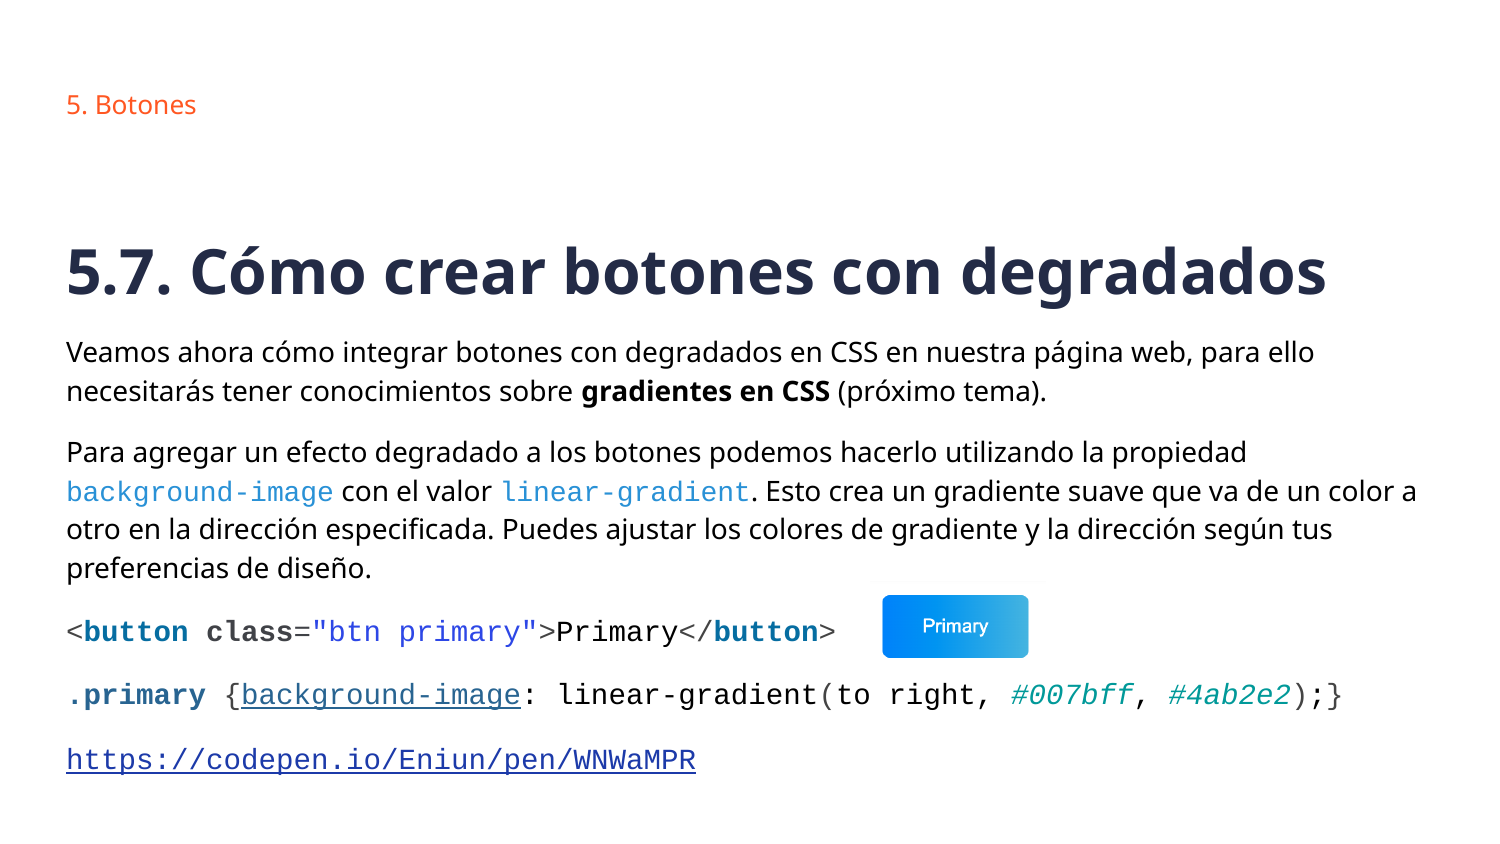

# 5. Botones
5.7. Cómo crear botones con degradados
Veamos ahora cómo integrar botones con degradados en CSS en nuestra página web, para ello necesitarás tener conocimientos sobre gradientes en CSS (próximo tema).
Para agregar un efecto degradado a los botones podemos hacerlo utilizando la propiedad background-image con el valor linear-gradient. Esto crea un gradiente suave que va de un color a otro en la dirección especificada. Puedes ajustar los colores de gradiente y la dirección según tus preferencias de diseño.
<button class="btn primary">Primary</button>
.primary {background-image: linear-gradient(to right, #007bff, #4ab2e2);}
https://codepen.io/Eniun/pen/WNWaMPR